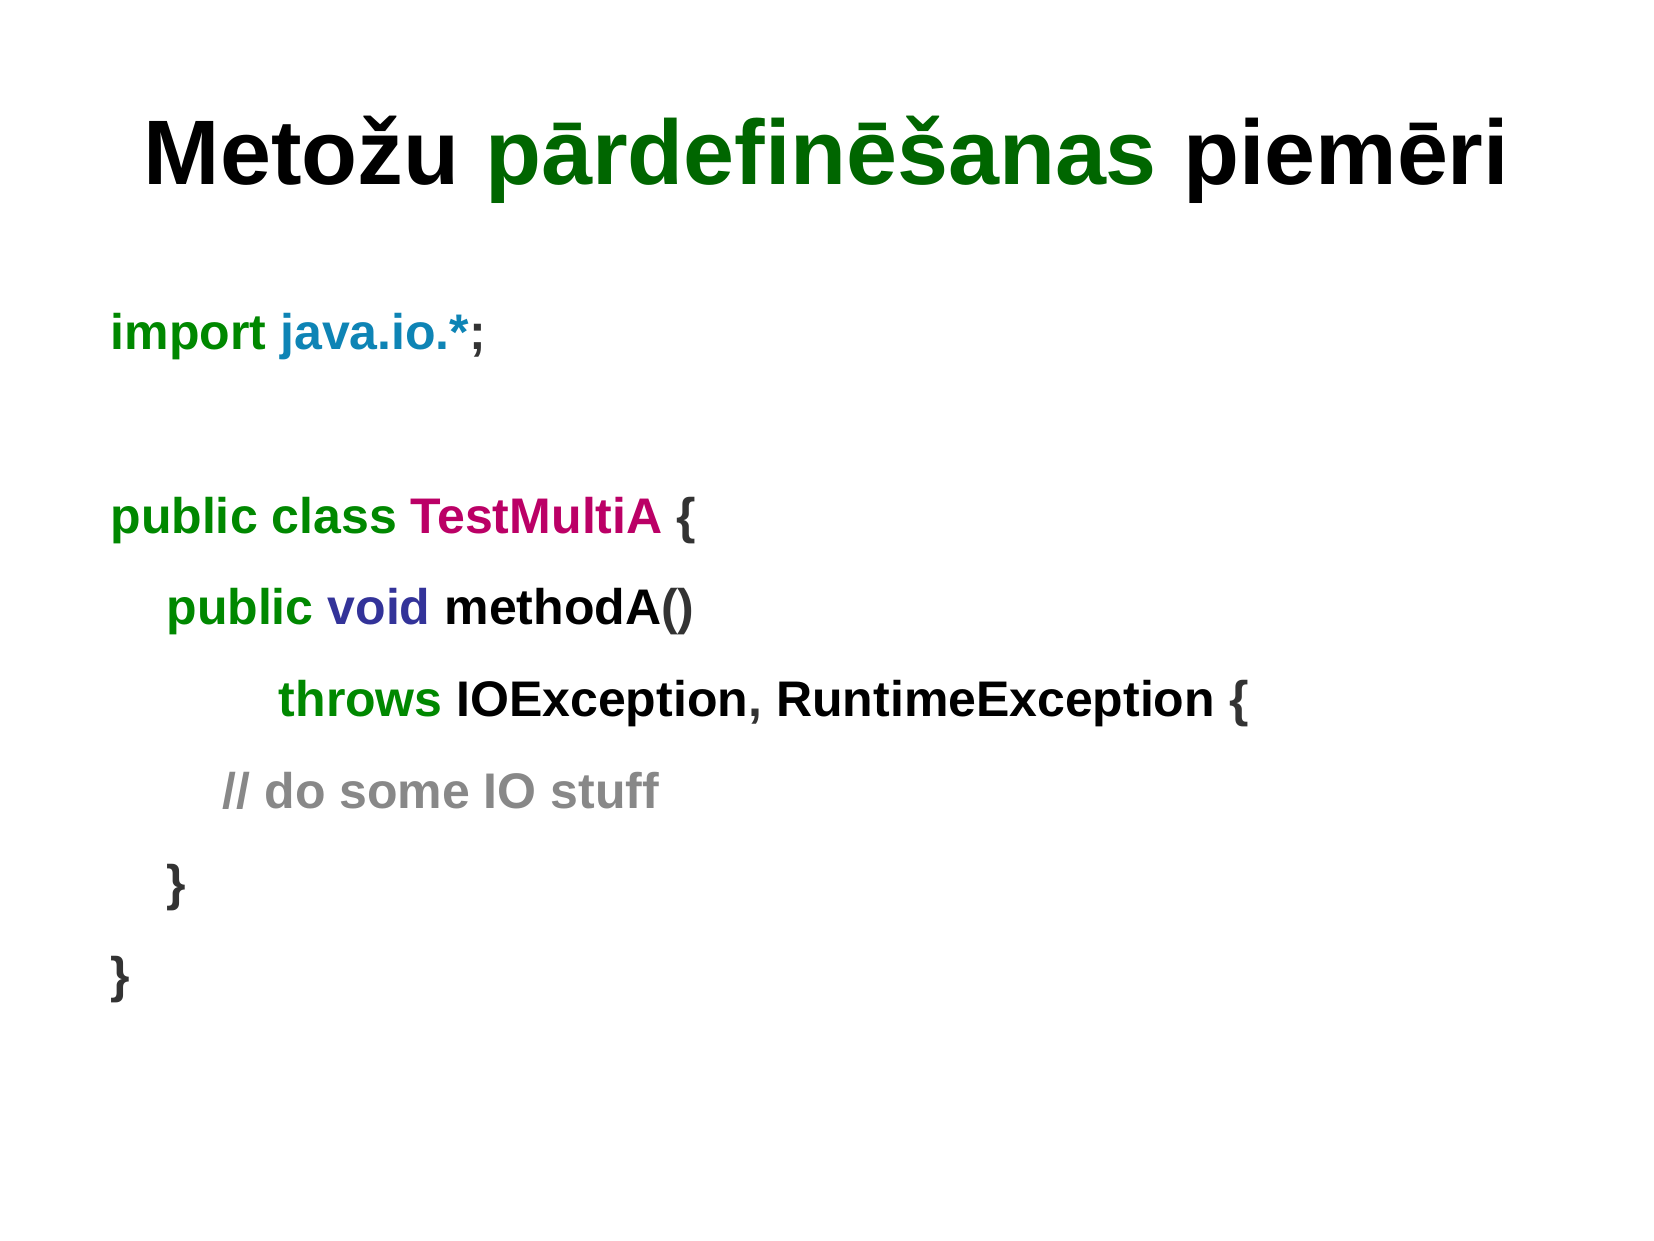

# Metožu pārdefinēšanas piemēri
 import java.io.*;
 public class TestMultiA {
 public void methodA()
 throws IOException, RuntimeException {
 // do some IO stuff
 }
 }